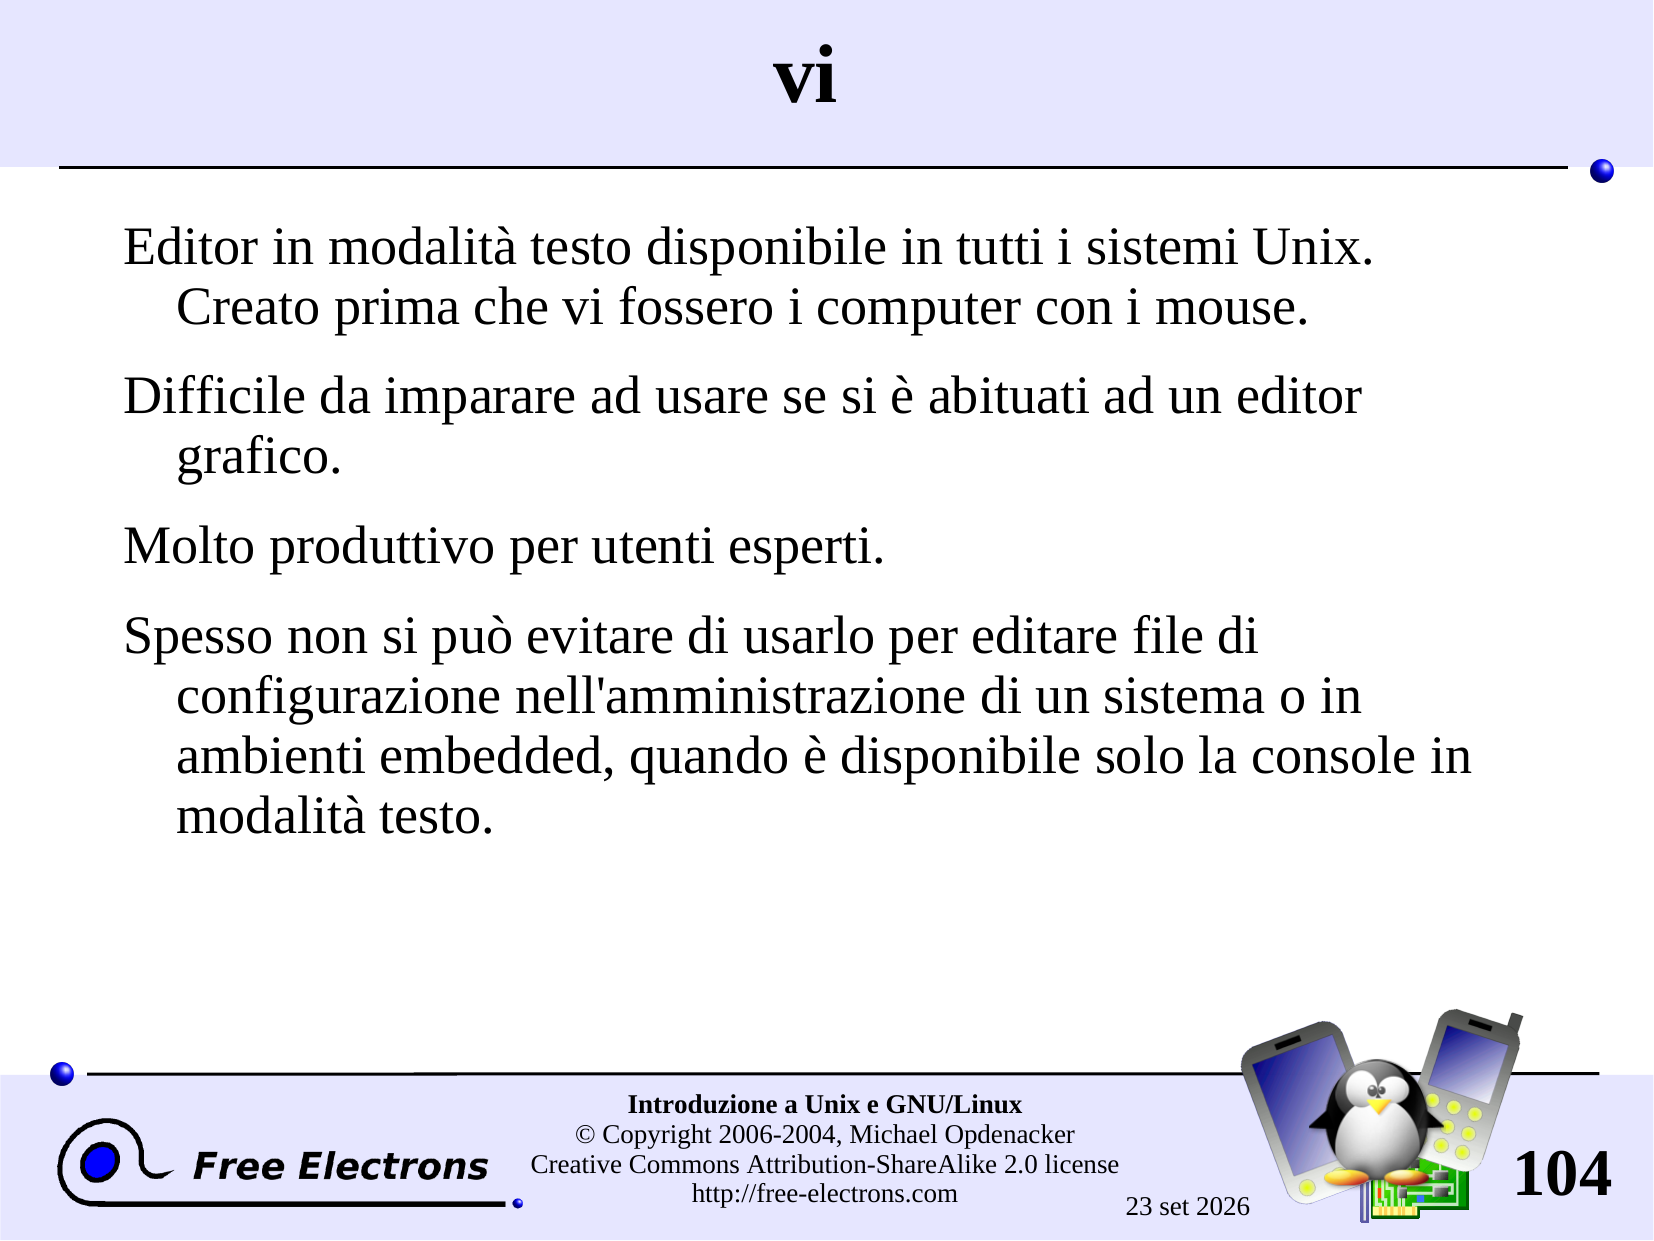

# vi
Editor in modalità testo disponibile in tutti i sistemi Unix. Creato prima che vi fossero i computer con i mouse.
Difficile da imparare ad usare se si è abituati ad un editor grafico.
Molto produttivo per utenti esperti.
Spesso non si può evitare di usarlo per editare file di configurazione nell'amministrazione di un sistema o in ambienti embedded, quando è disponibile solo la console in modalità testo.